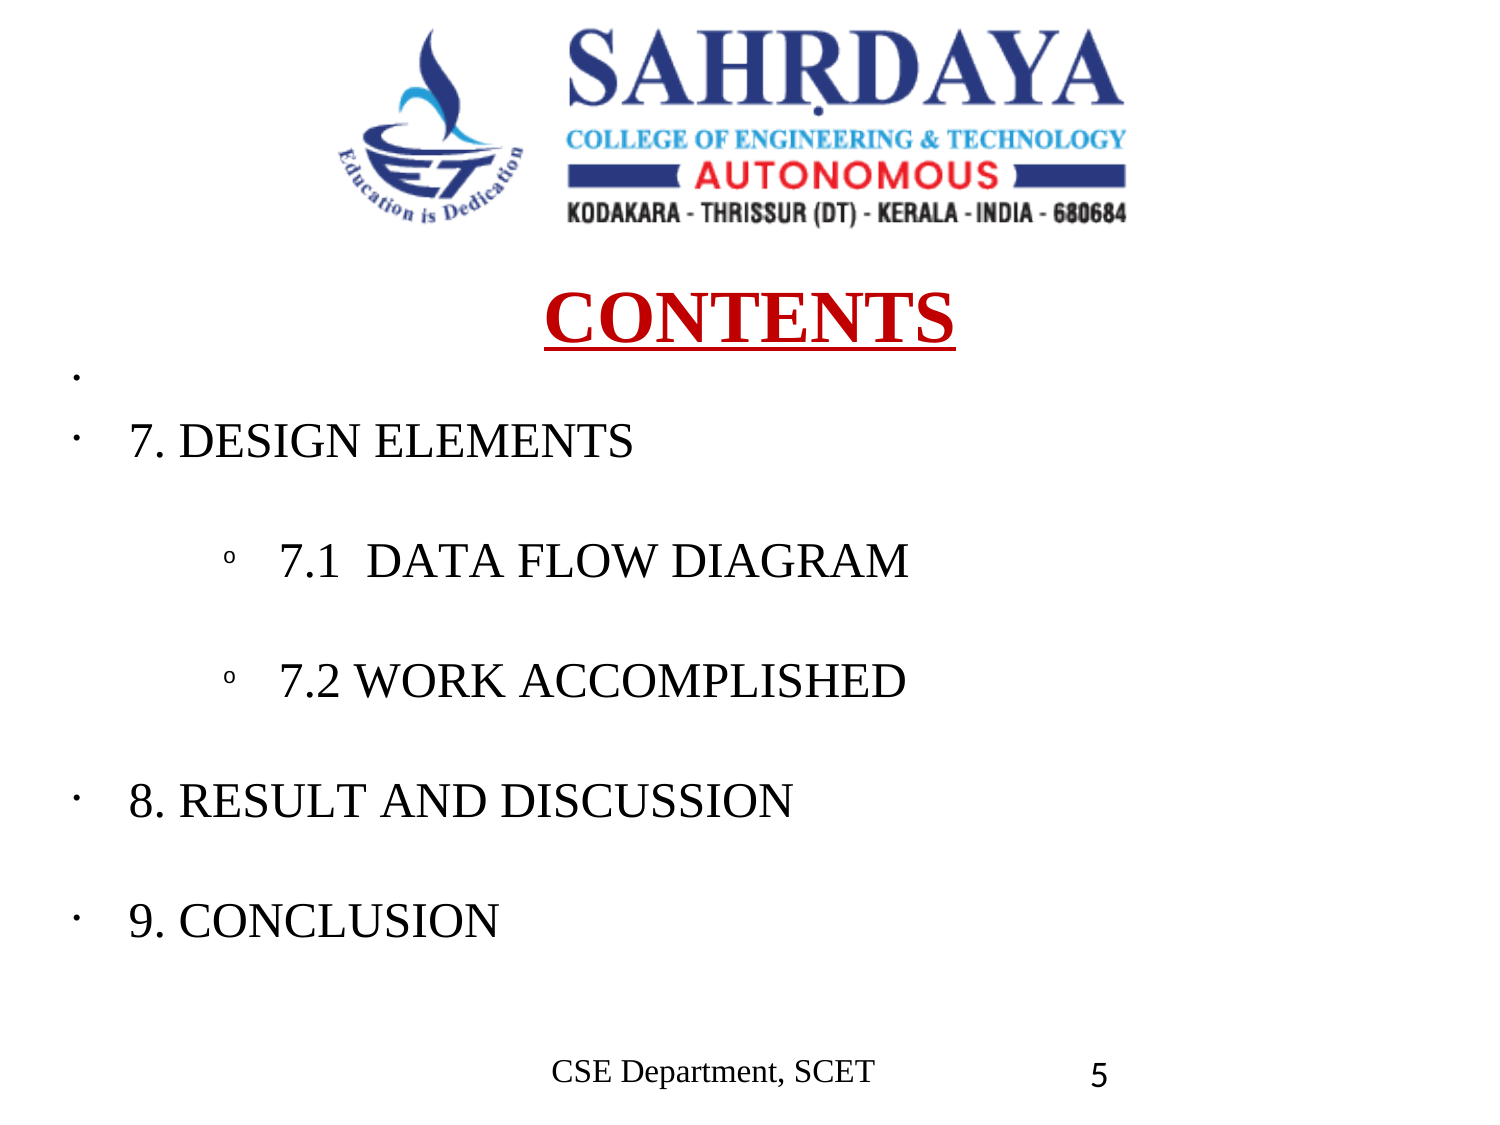

CONTENTS
7. DESIGN ELEMENTS
7.1  DATA FLOW DIAGRAM
7.2 WORK ACCOMPLISHED
8. RESULT AND DISCUSSION
9. CONCLUSION
 CSE Department, SCET